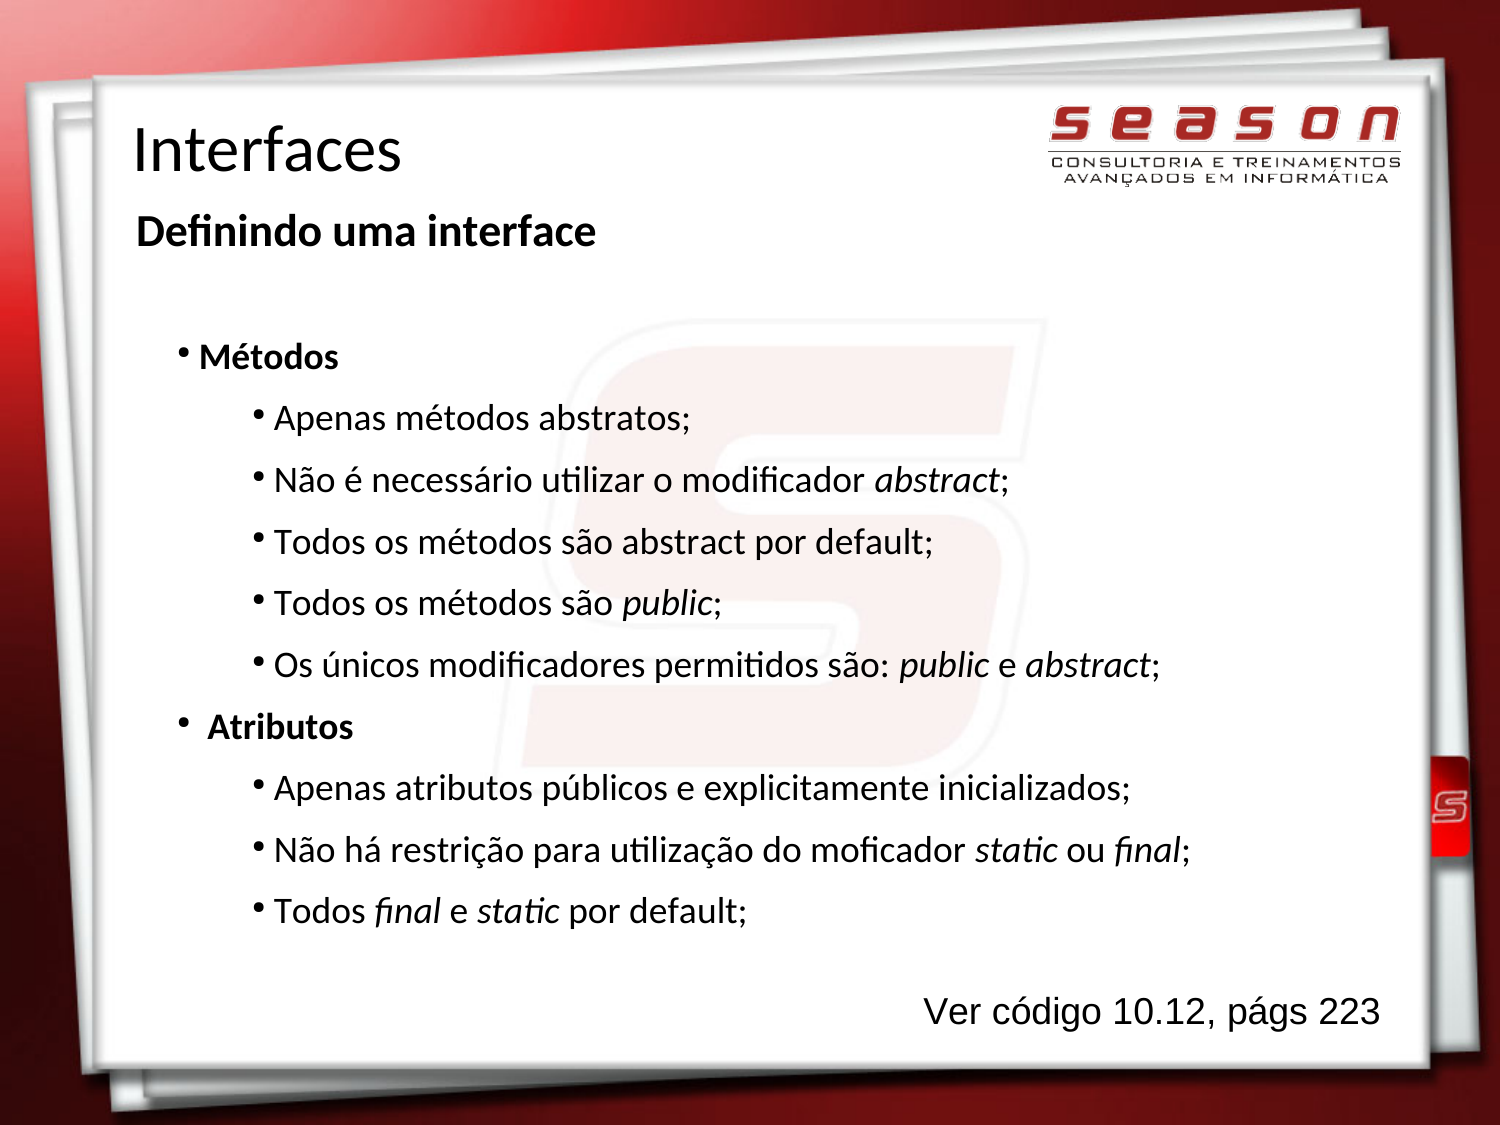

# Interfaces
Definindo uma interface
 Métodos
 Apenas métodos abstratos;
 Não é necessário utilizar o modificador abstract;
 Todos os métodos são abstract por default;
 Todos os métodos são public;
 Os únicos modificadores permitidos são: public e abstract;
 Atributos
 Apenas atributos públicos e explicitamente inicializados;
 Não há restrição para utilização do moficador static ou final;
 Todos final e static por default;
Ver código 10.12, págs 223